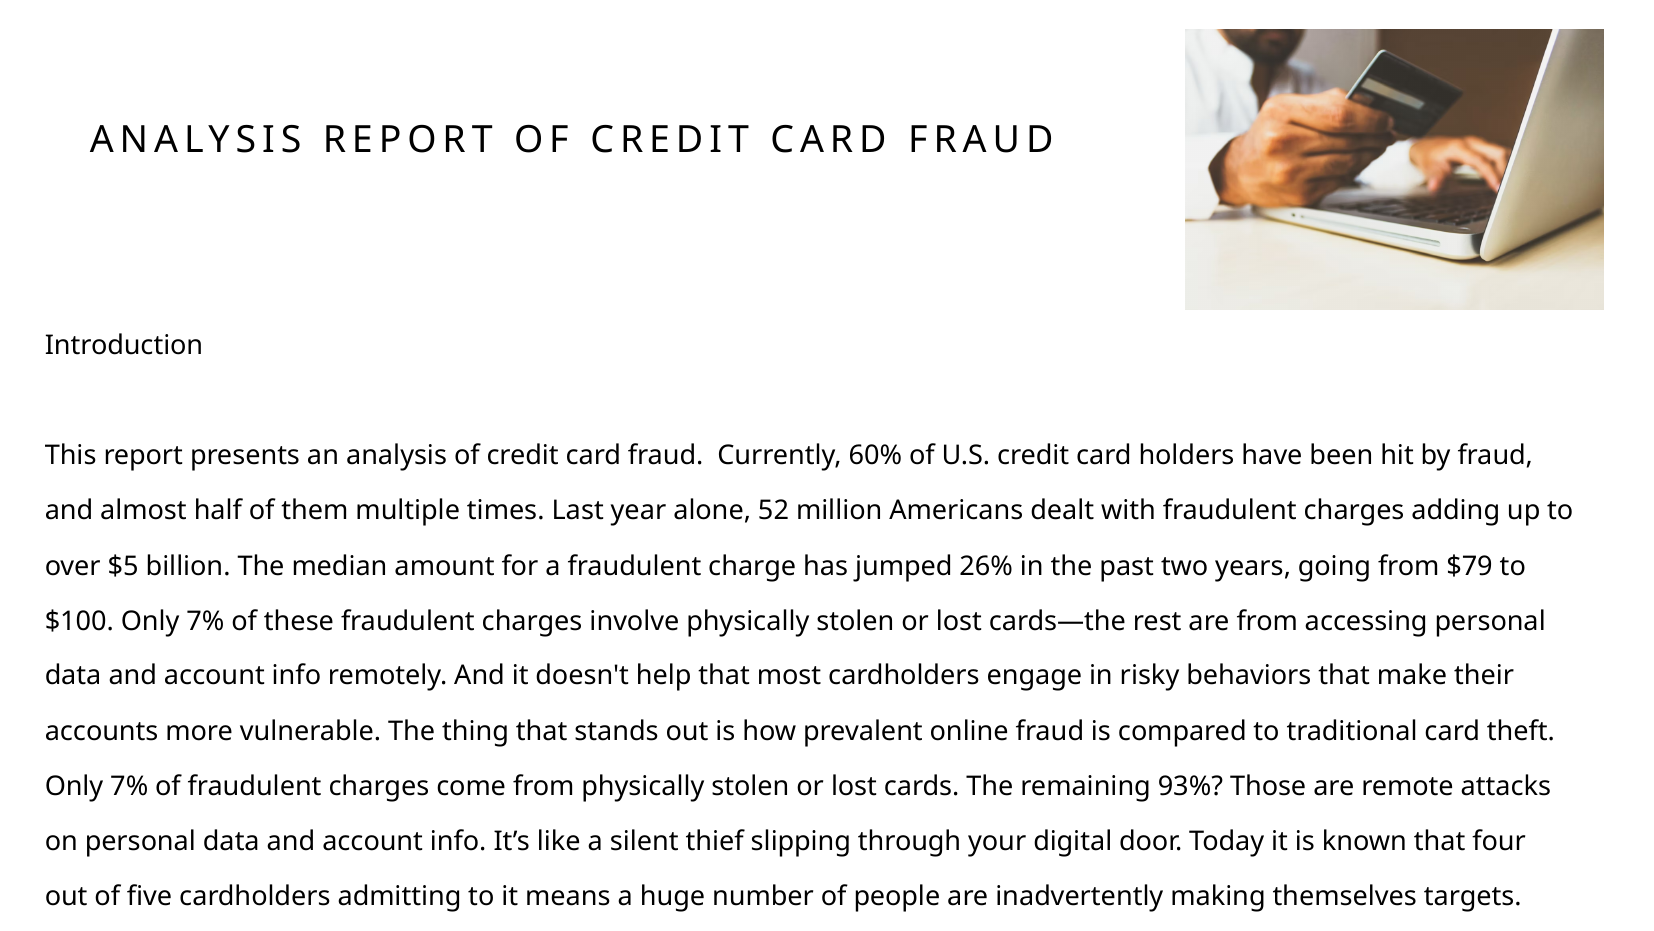

Analysis report of credit card fraud
Introduction
This report presents an analysis of credit card fraud. Currently, 60% of U.S. credit card holders have been hit by fraud, and almost half of them multiple times. Last year alone, 52 million Americans dealt with fraudulent charges adding up to over $5 billion. The median amount for a fraudulent charge has jumped 26% in the past two years, going from $79 to $100. Only 7% of these fraudulent charges involve physically stolen or lost cards—the rest are from accessing personal data and account info remotely. And it doesn't help that most cardholders engage in risky behaviors that make their accounts more vulnerable. The thing that stands out is how prevalent online fraud is compared to traditional card theft. Only 7% of fraudulent charges come from physically stolen or lost cards. The remaining 93%? Those are remote attacks on personal data and account info. It’s like a silent thief slipping through your digital door. Today it is known that four out of five cardholders admitting to it means a huge number of people are inadvertently making themselves targets.